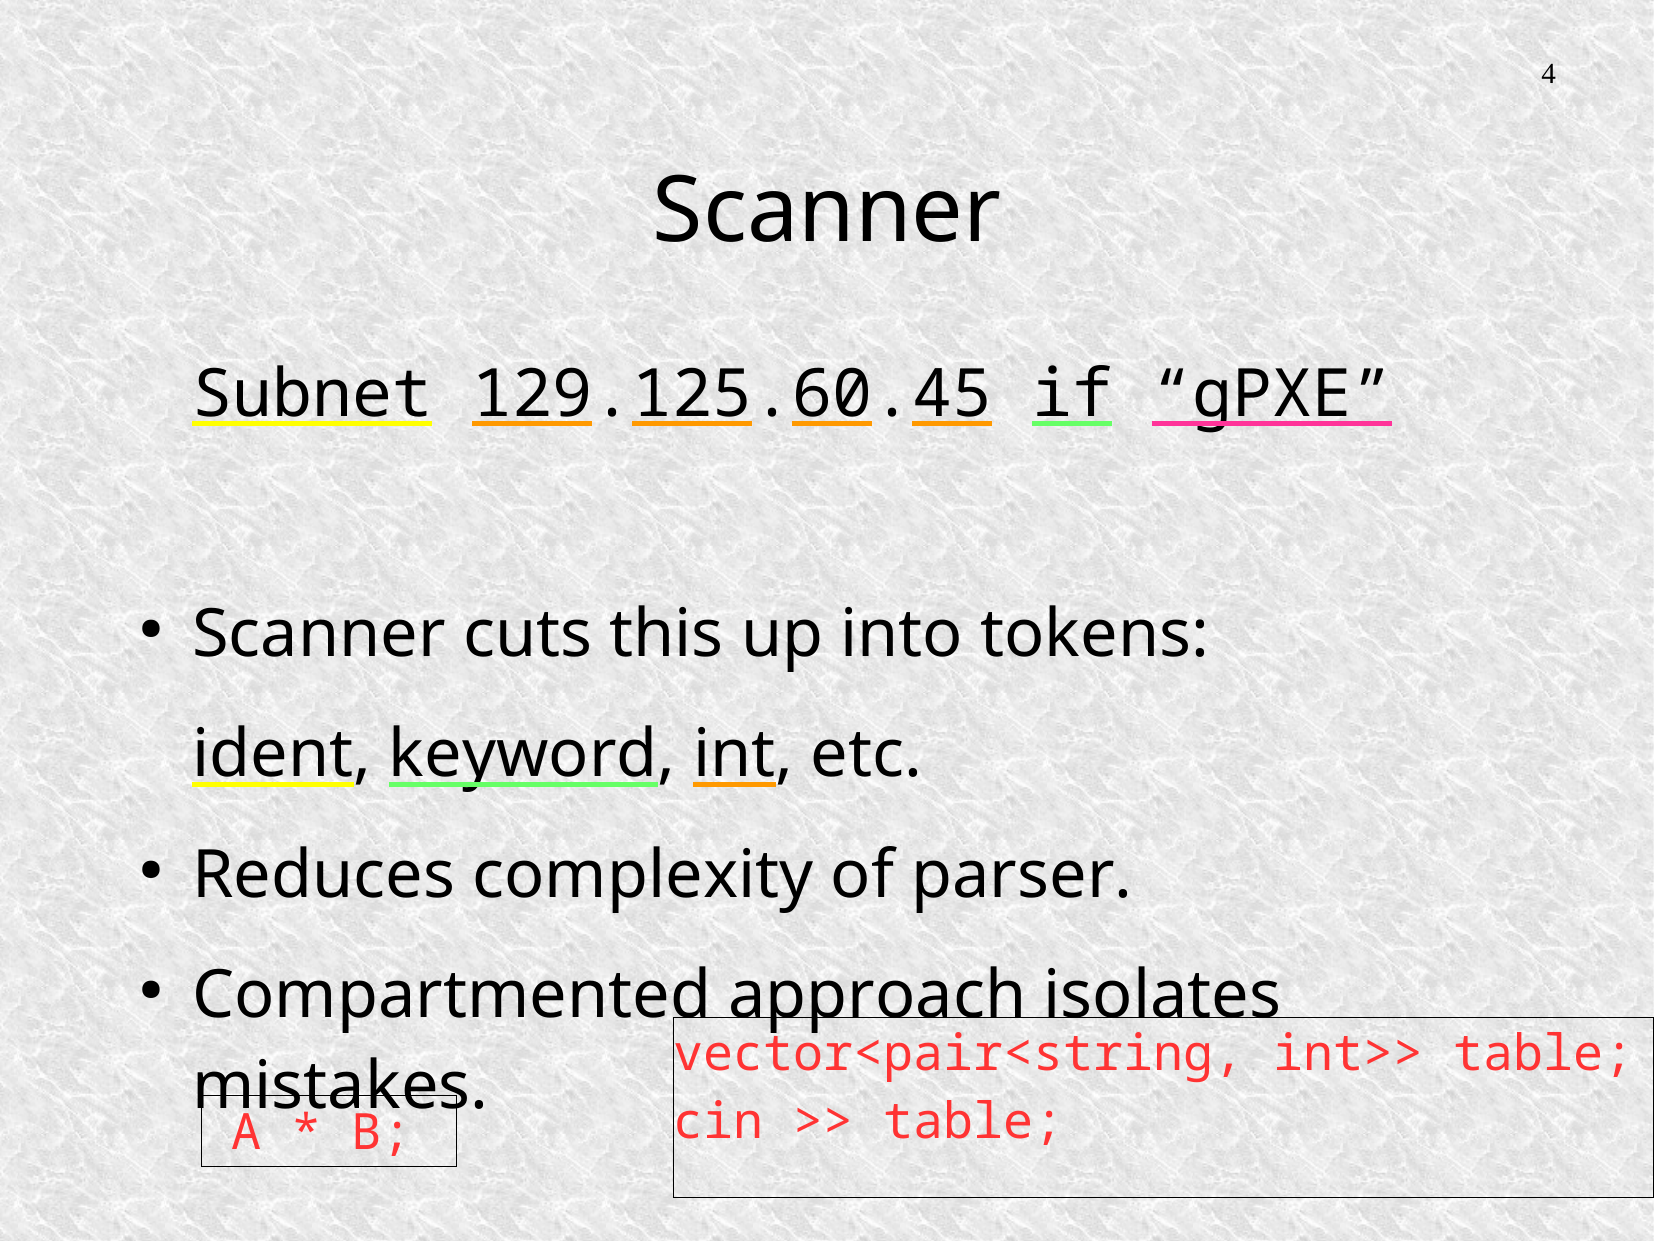

4
# Scanner
Subnet 129.125.60.45 if “gPXE”
Scanner cuts this up into tokens:
ident, keyword, int, etc.
Reduces complexity of parser.
Compartmented approach isolates mistakes.
vector<pair<string, int>> table;
cin >> table;
 A * B;